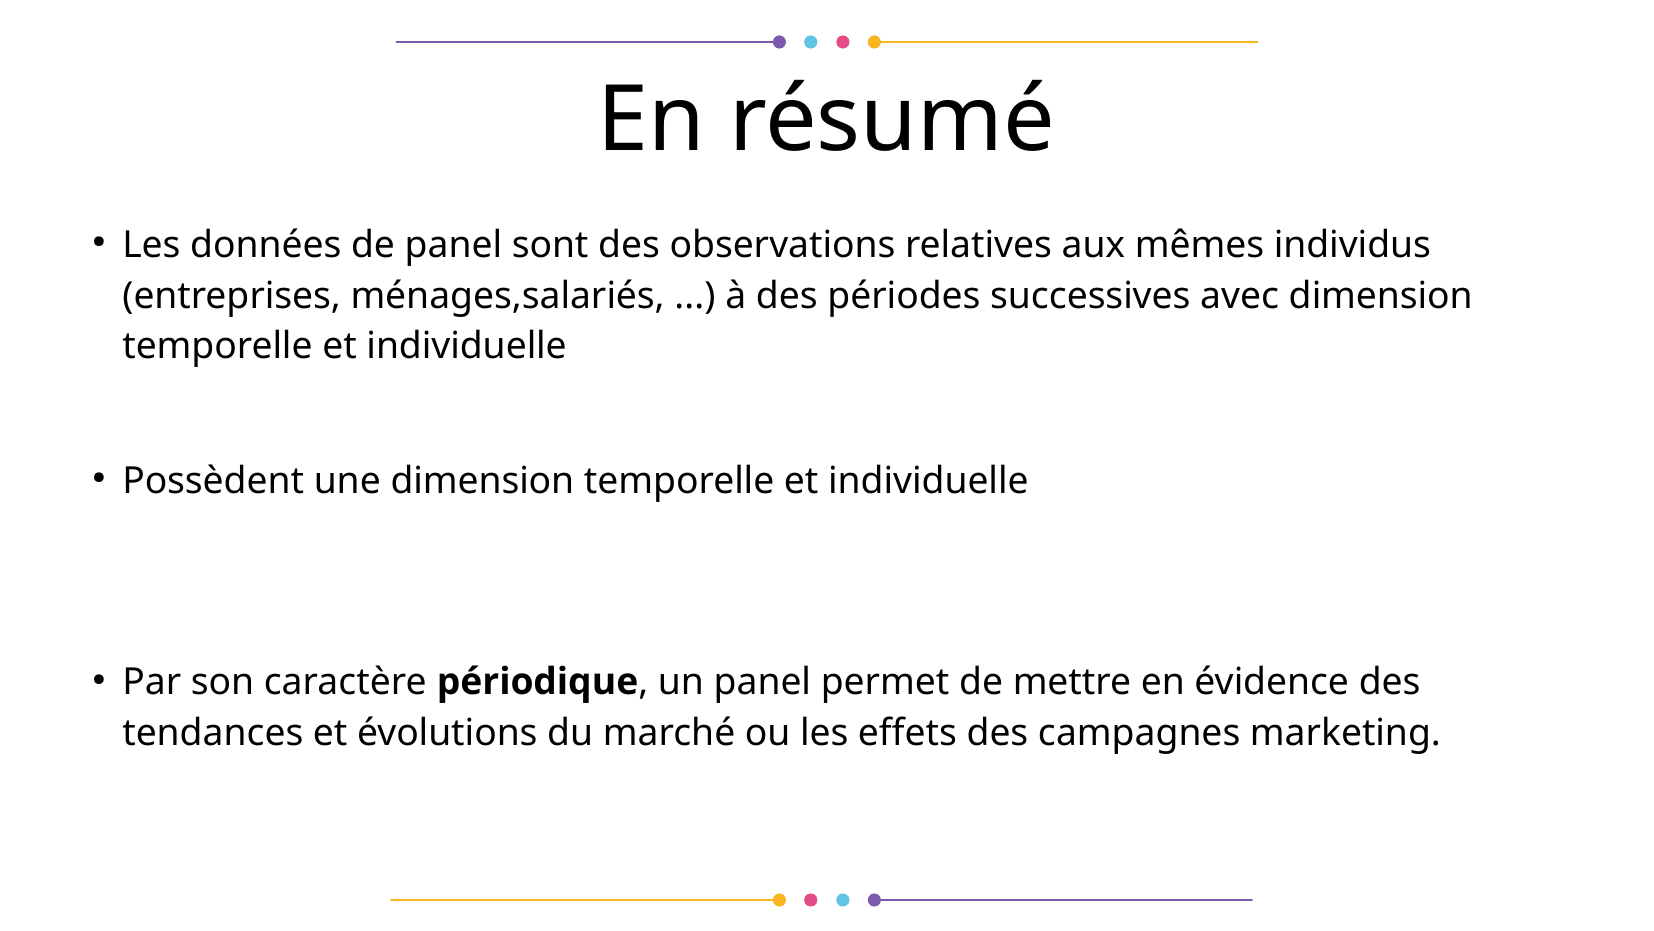

# En résumé
Les données de panel sont des observations relatives aux mêmes individus (entreprises, ménages,salariés, ...) à des périodes successives avec dimension temporelle et individuelle
Possèdent une dimension temporelle et individuelle
Par son caractère périodique, un panel permet de mettre en évidence des tendances et évolutions du marché ou les effets des campagnes marketing.